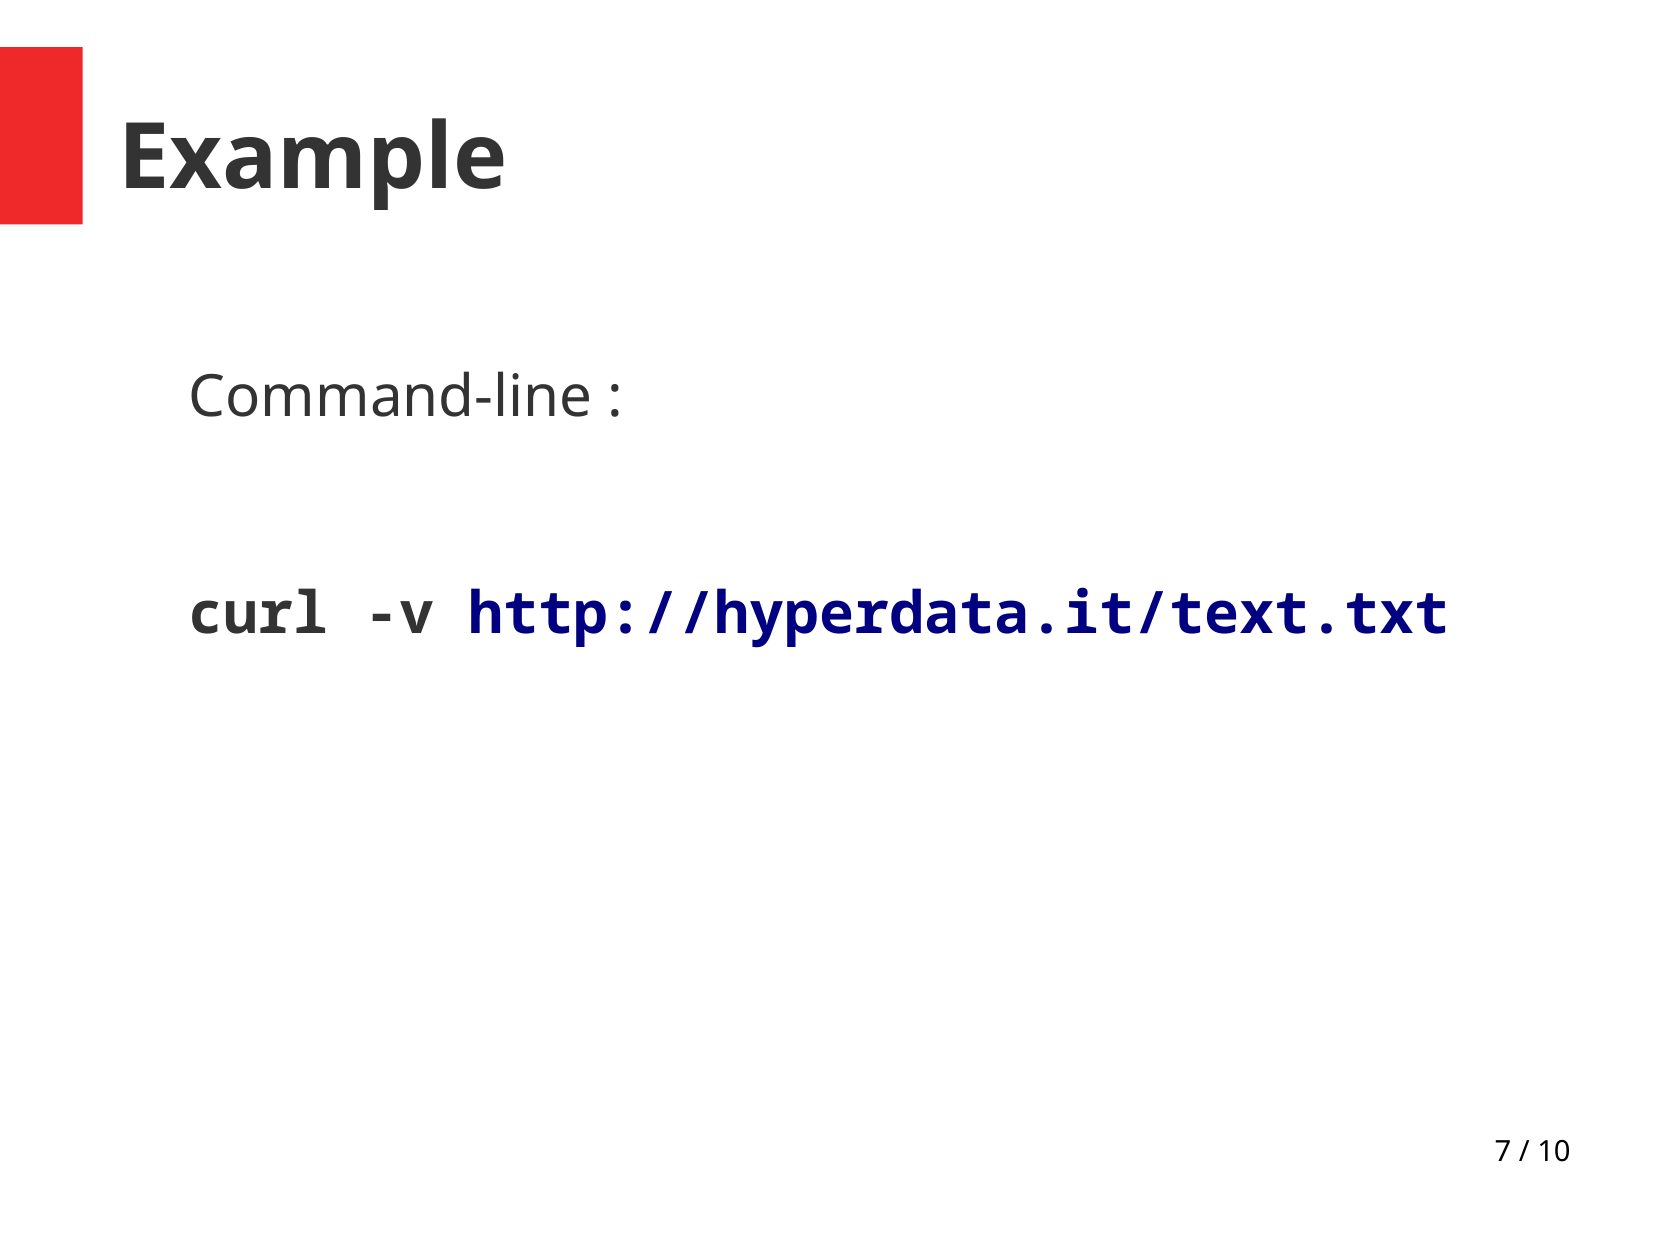

# Example
Command-line :
curl -v http://hyperdata.it/text.txt
7